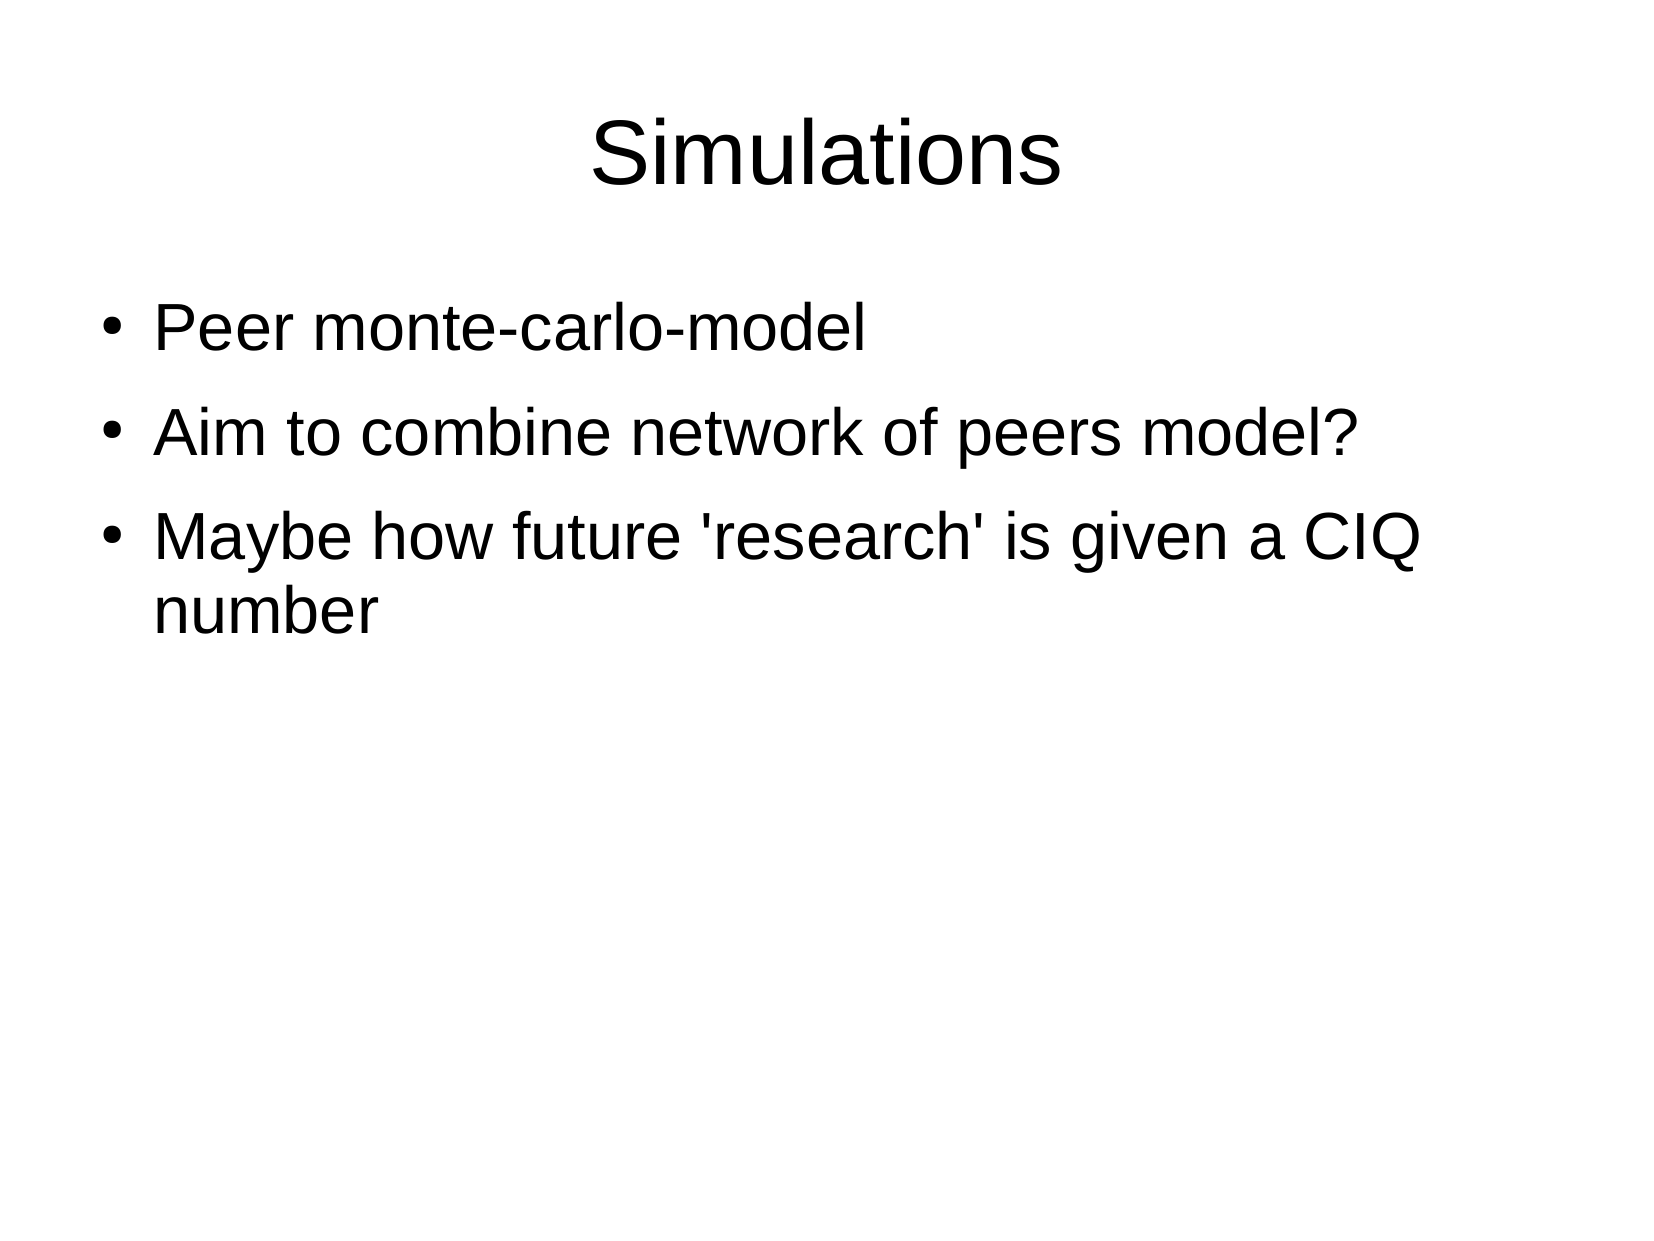

# Simulations
Peer monte-carlo-model
Aim to combine network of peers model?
Maybe how future 'research' is given a CIQ number